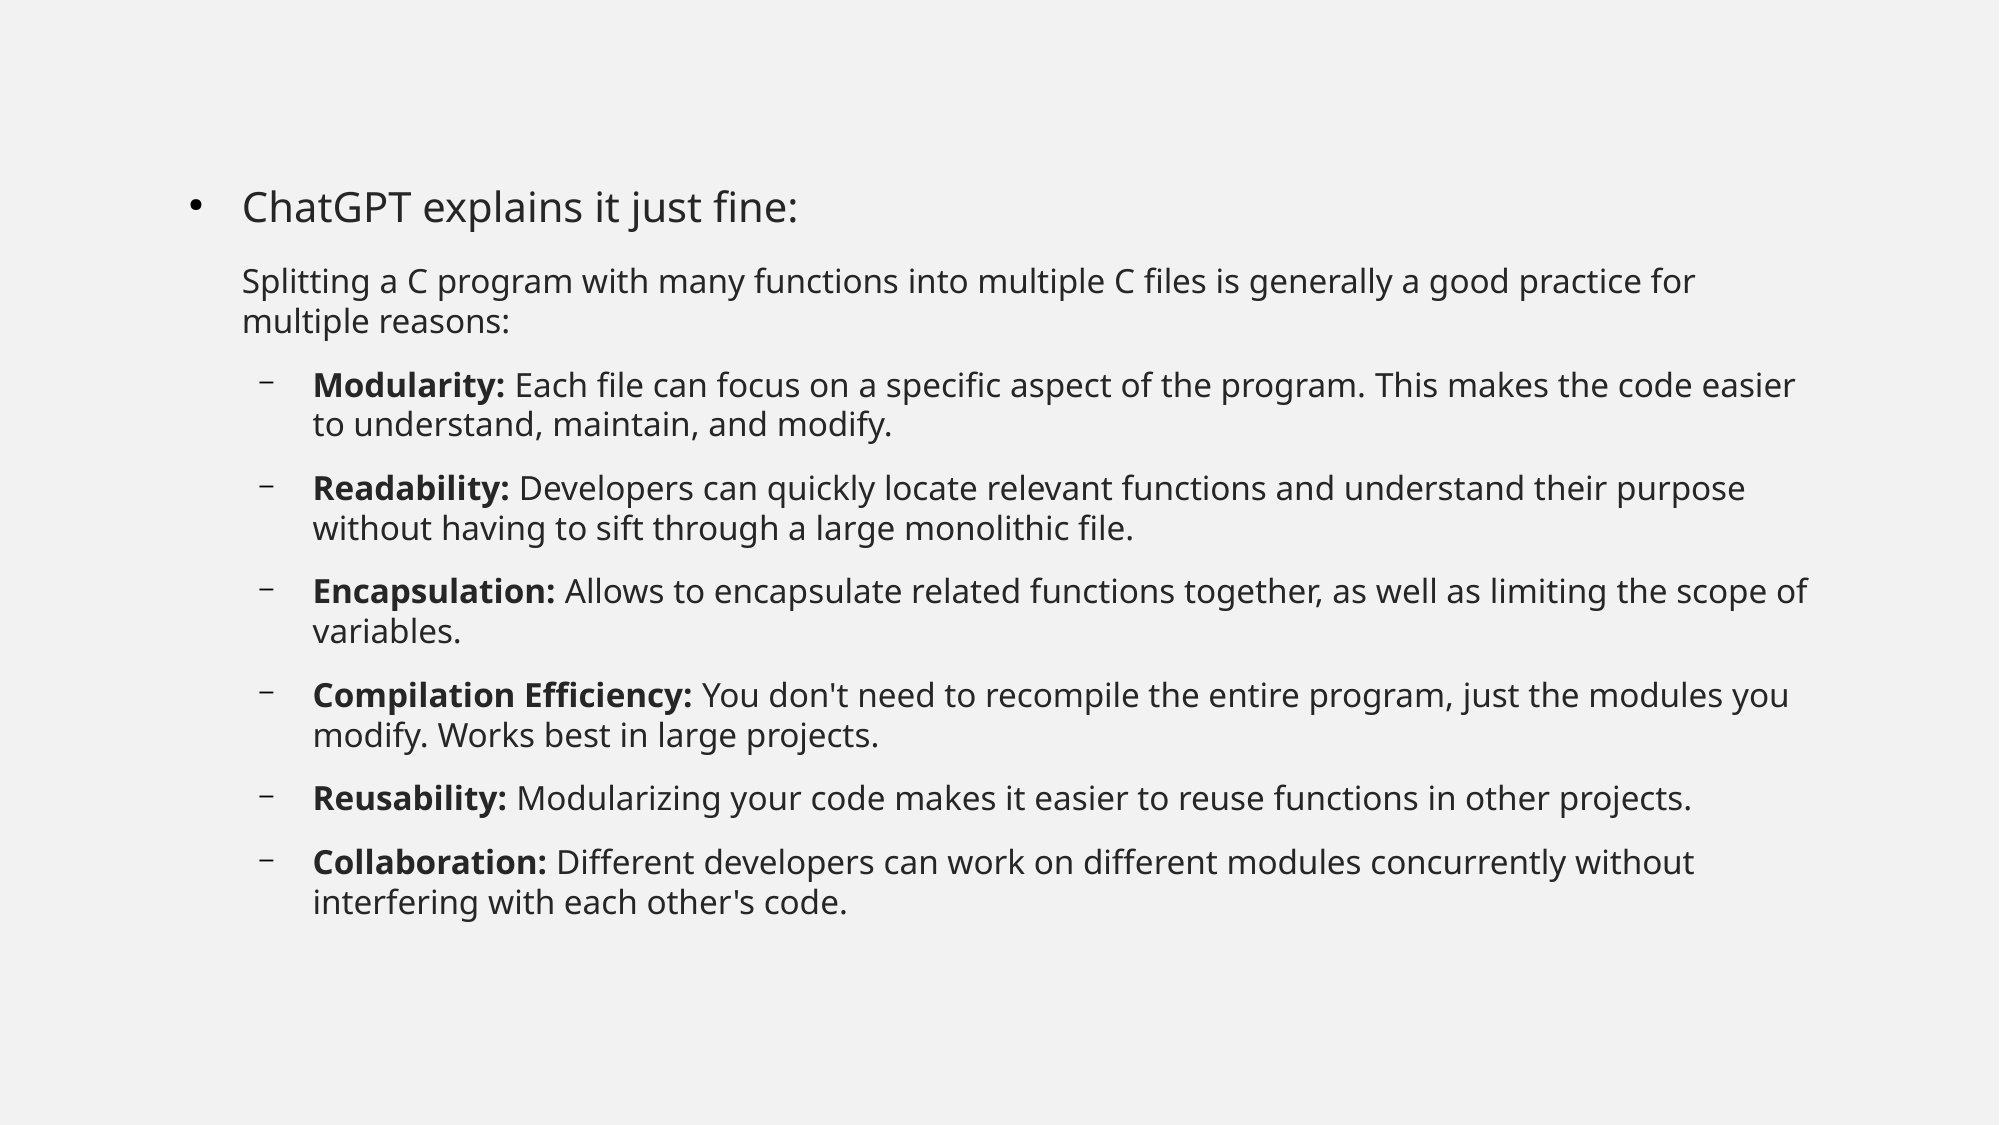

# ChatGPT explains it just fine:
Splitting a C program with many functions into multiple C files is generally a good practice for multiple reasons:
Modularity: Each file can focus on a specific aspect of the program. This makes the code easier to understand, maintain, and modify.
Readability: Developers can quickly locate relevant functions and understand their purpose without having to sift through a large monolithic file.
Encapsulation: Allows to encapsulate related functions together, as well as limiting the scope of variables.
Compilation Efficiency: You don't need to recompile the entire program, just the modules you modify. Works best in large projects.
Reusability: Modularizing your code makes it easier to reuse functions in other projects.
Collaboration: Different developers can work on different modules concurrently without interfering with each other's code.